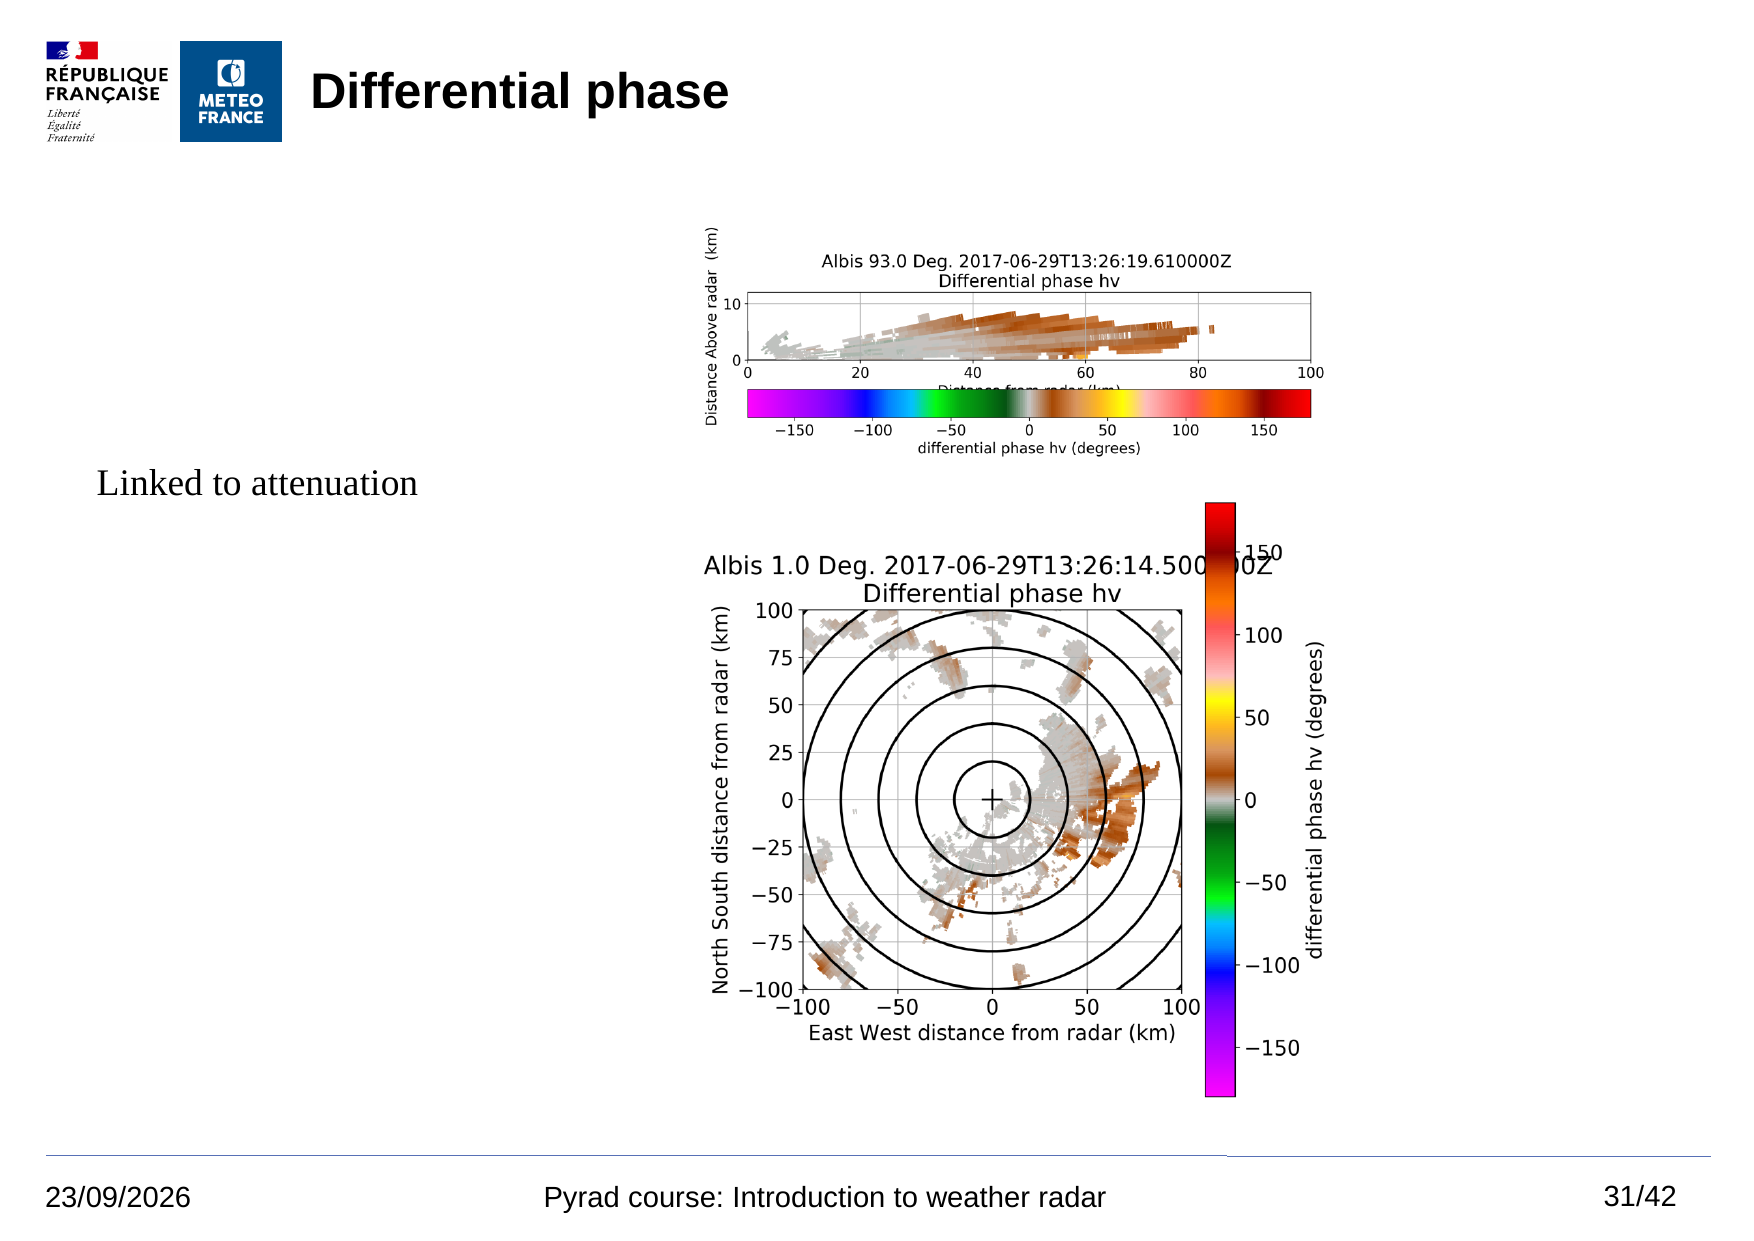

# Differential phase
Linked to attenuation
31
Pyrad course: Introduction to weather radar